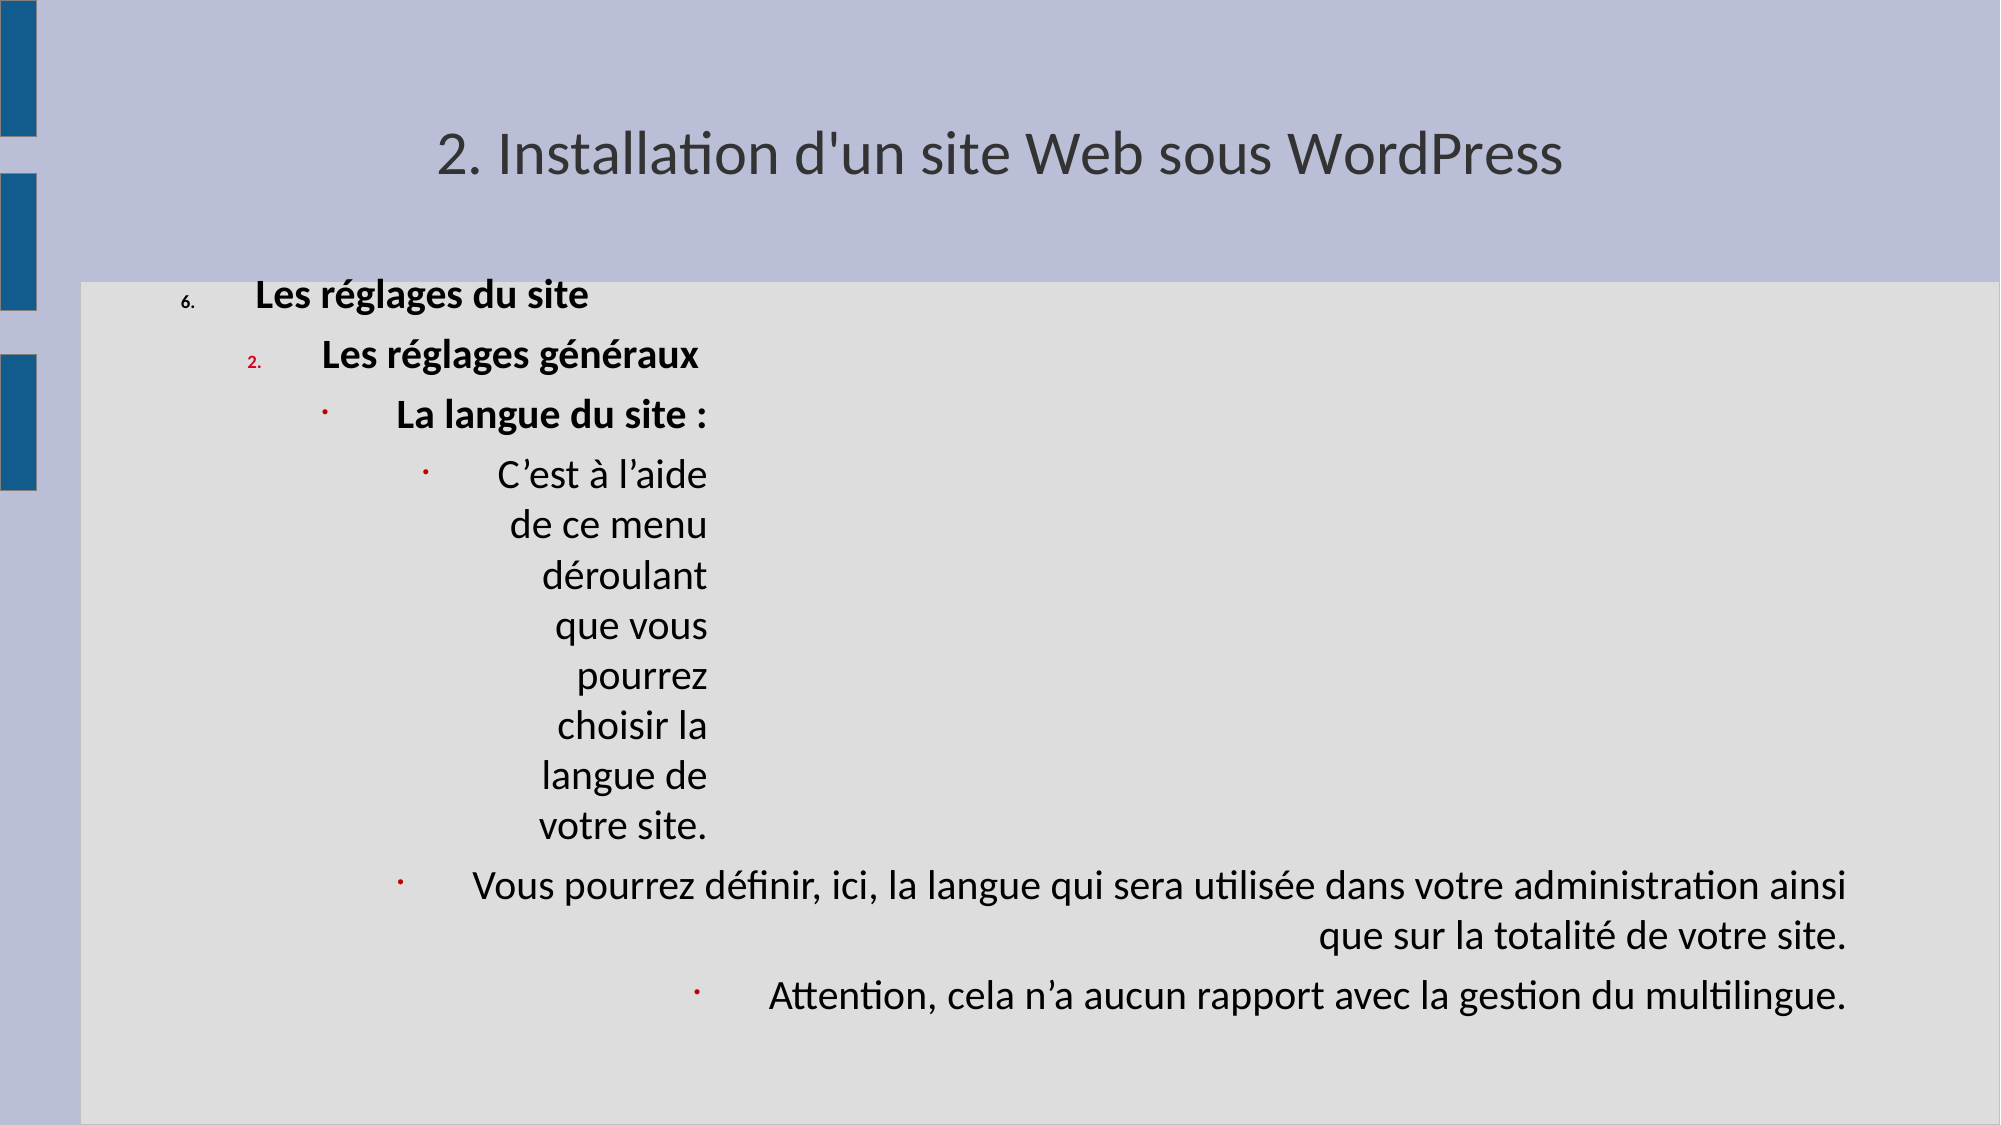

# 2. Installation d'un site Web sous WordPress
Les réglages du site
Les réglages généraux
La langue du site :
C’est à l’aide de ce menu déroulant que vous pourrez choisir la langue de votre site.
Vous pourrez définir, ici, la langue qui sera utilisée dans votre administration ainsi que sur la totalité de votre site.
Attention, cela n’a aucun rapport avec la gestion du multilingue.